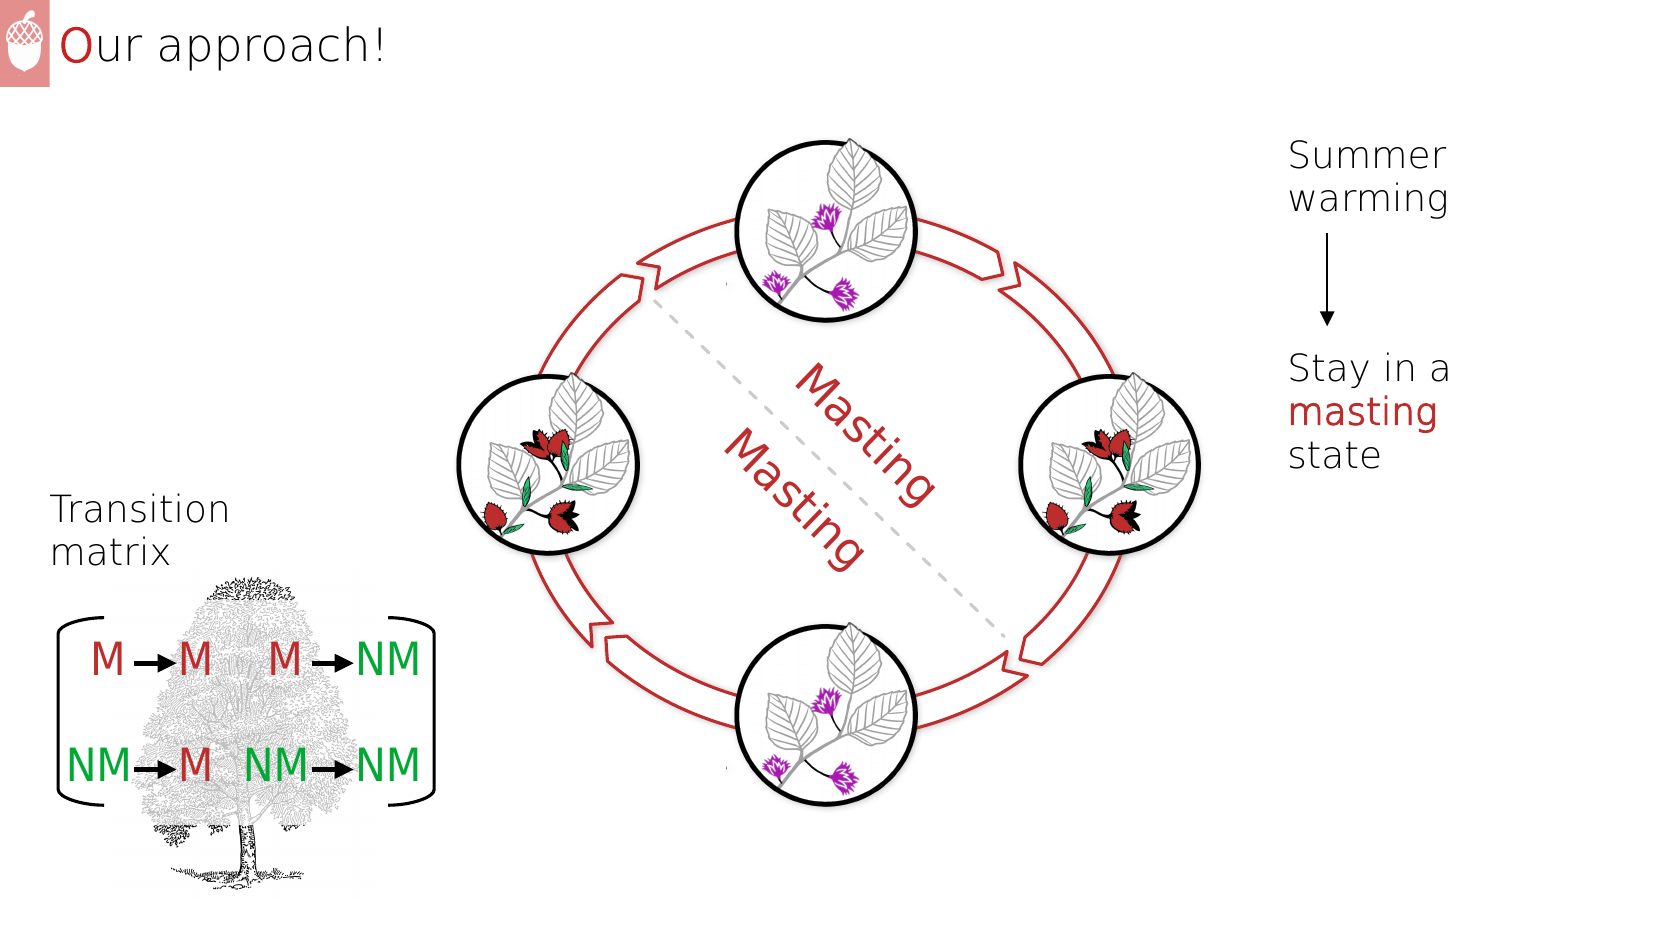

Our approach!
Summer
warming
Stay in a
masting
state
Masting
Masting
Transition
matrix
M
M
M
NM
M
NM
NM
NM